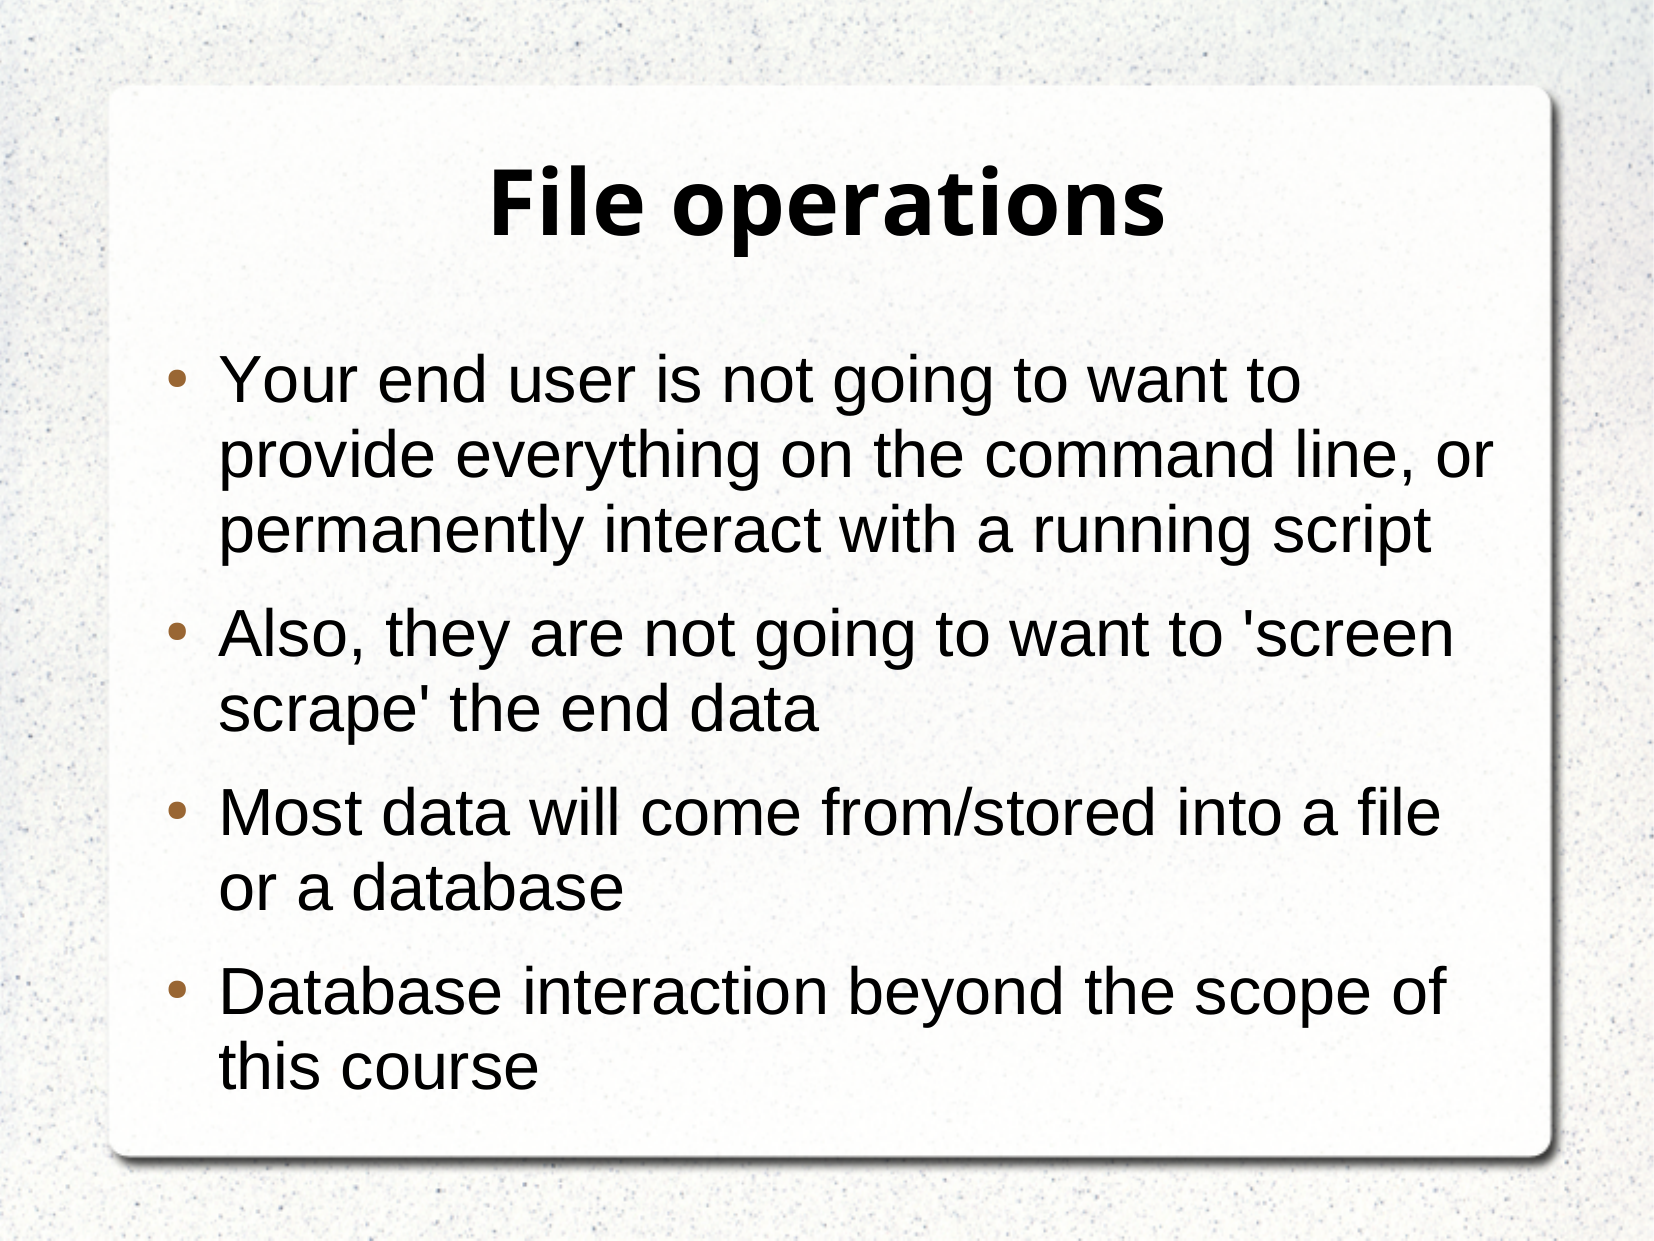

# File operations
Your end user is not going to want to provide everything on the command line, or permanently interact with a running script
Also, they are not going to want to 'screen scrape' the end data
Most data will come from/stored into a file or a database
Database interaction beyond the scope of this course